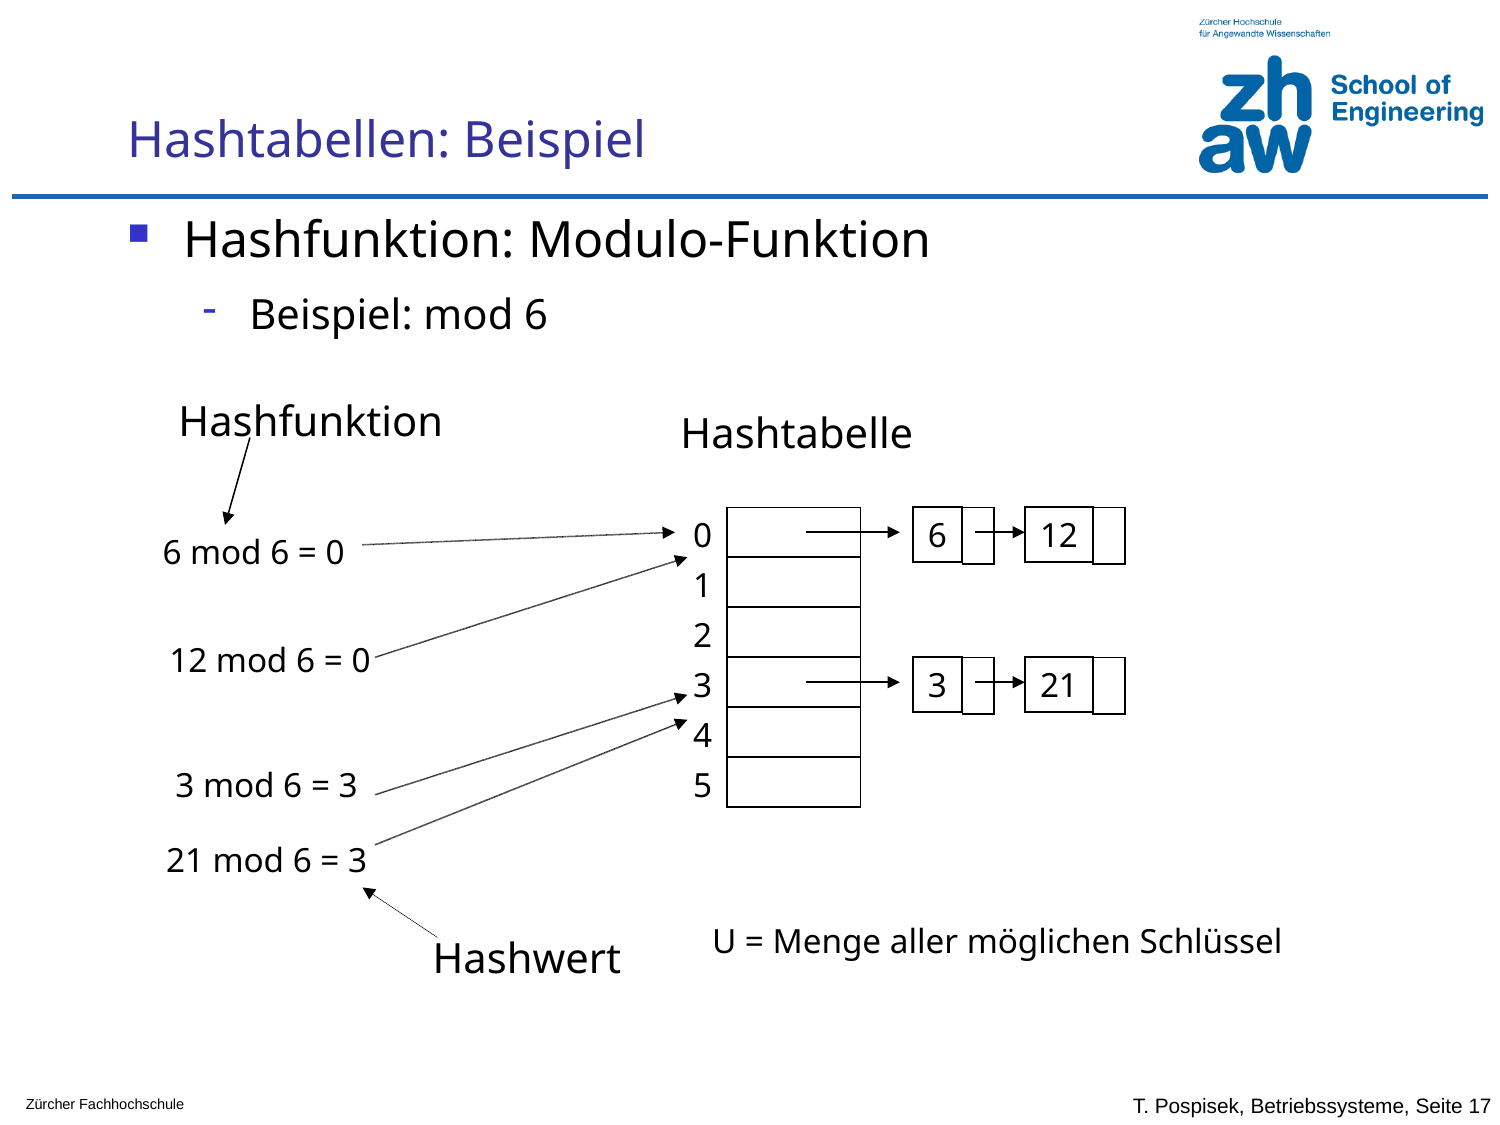

# Hashtabellen: Beispiel
Hashfunktion: Modulo-Funktion
Beispiel: mod 6
Hashfunktion
Hashtabelle
0
1
2
3
4
5
6
12
6 mod 6 = 0
12 mod 6 = 0
3
21
3 mod 6 = 3
21 mod 6 = 3
U = Menge aller möglichen Schlüssel
Hashwert